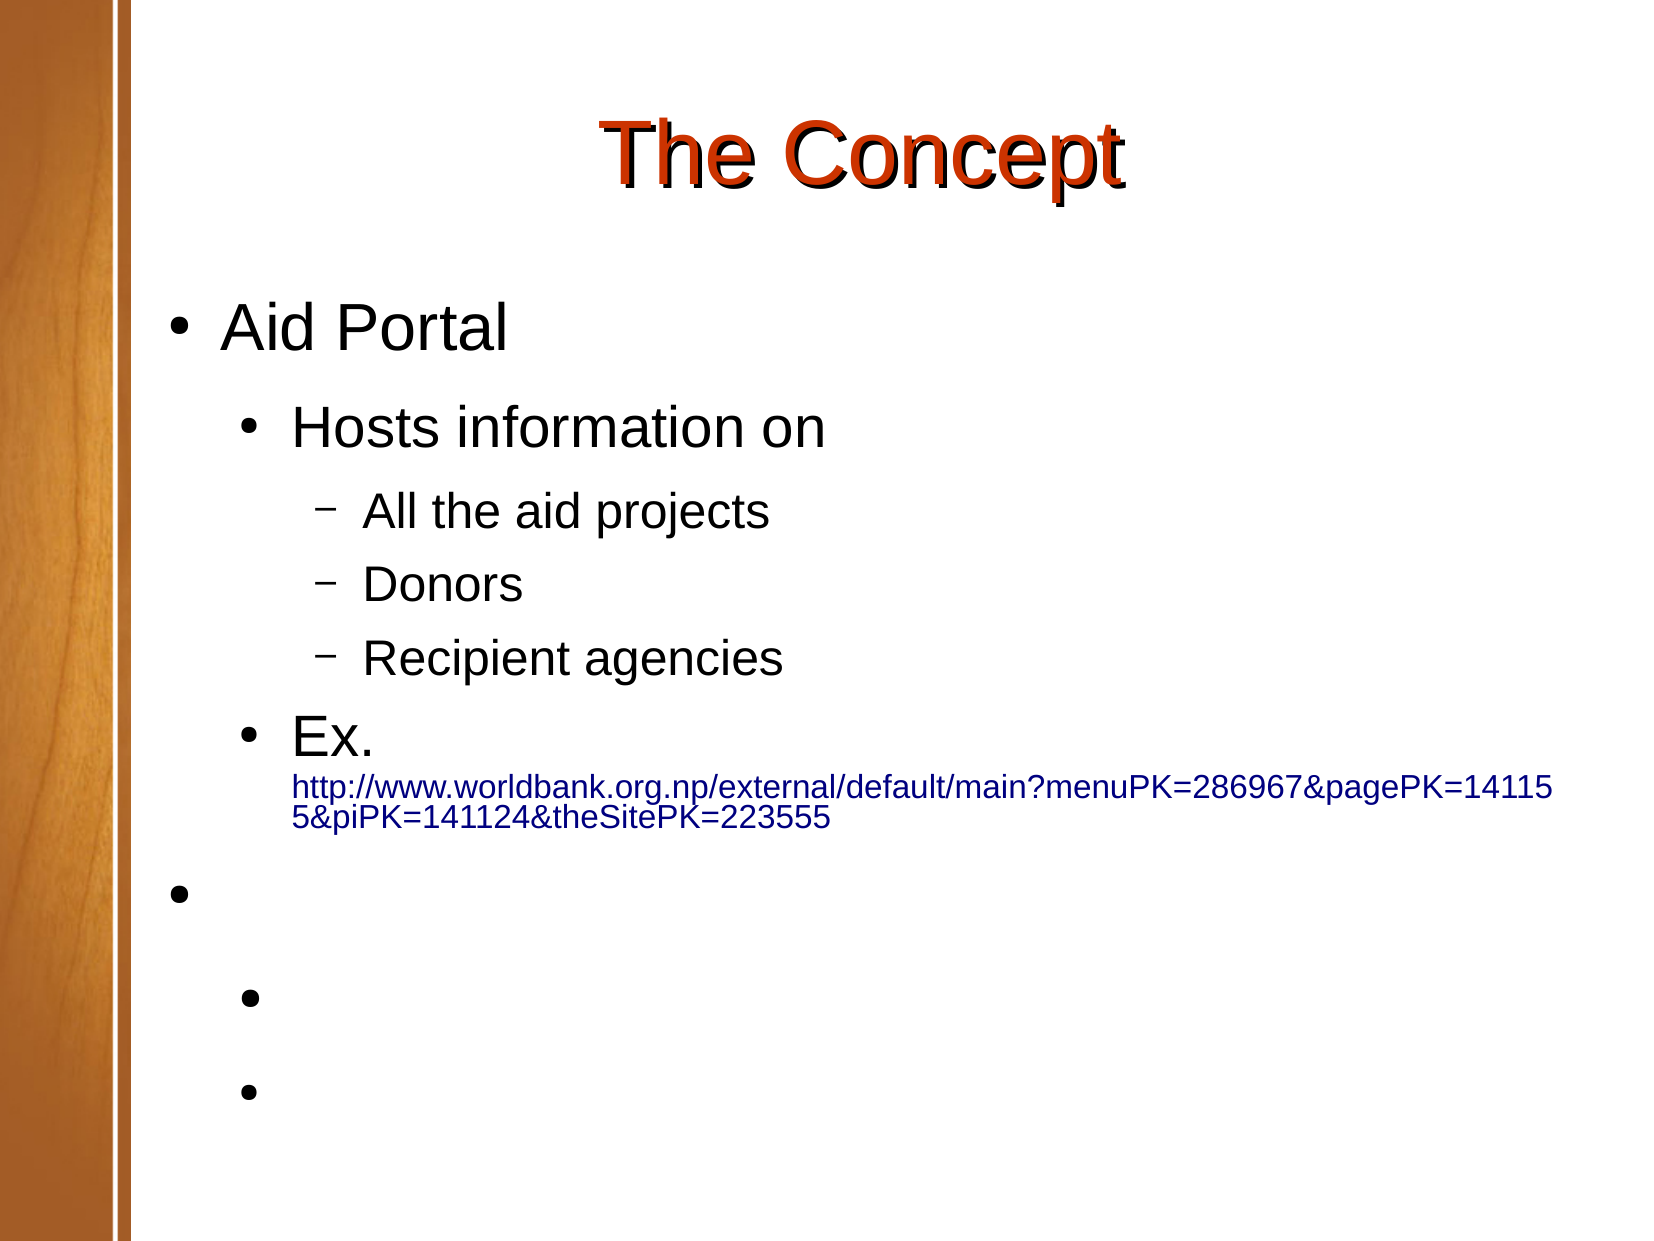

# The Concept
Aid Portal
Hosts information on
All the aid projects
Donors
Recipient agencies
Ex. http://www.worldbank.org.np/external/default/main?menuPK=286967&pagePK=141155&piPK=141124&theSitePK=223555